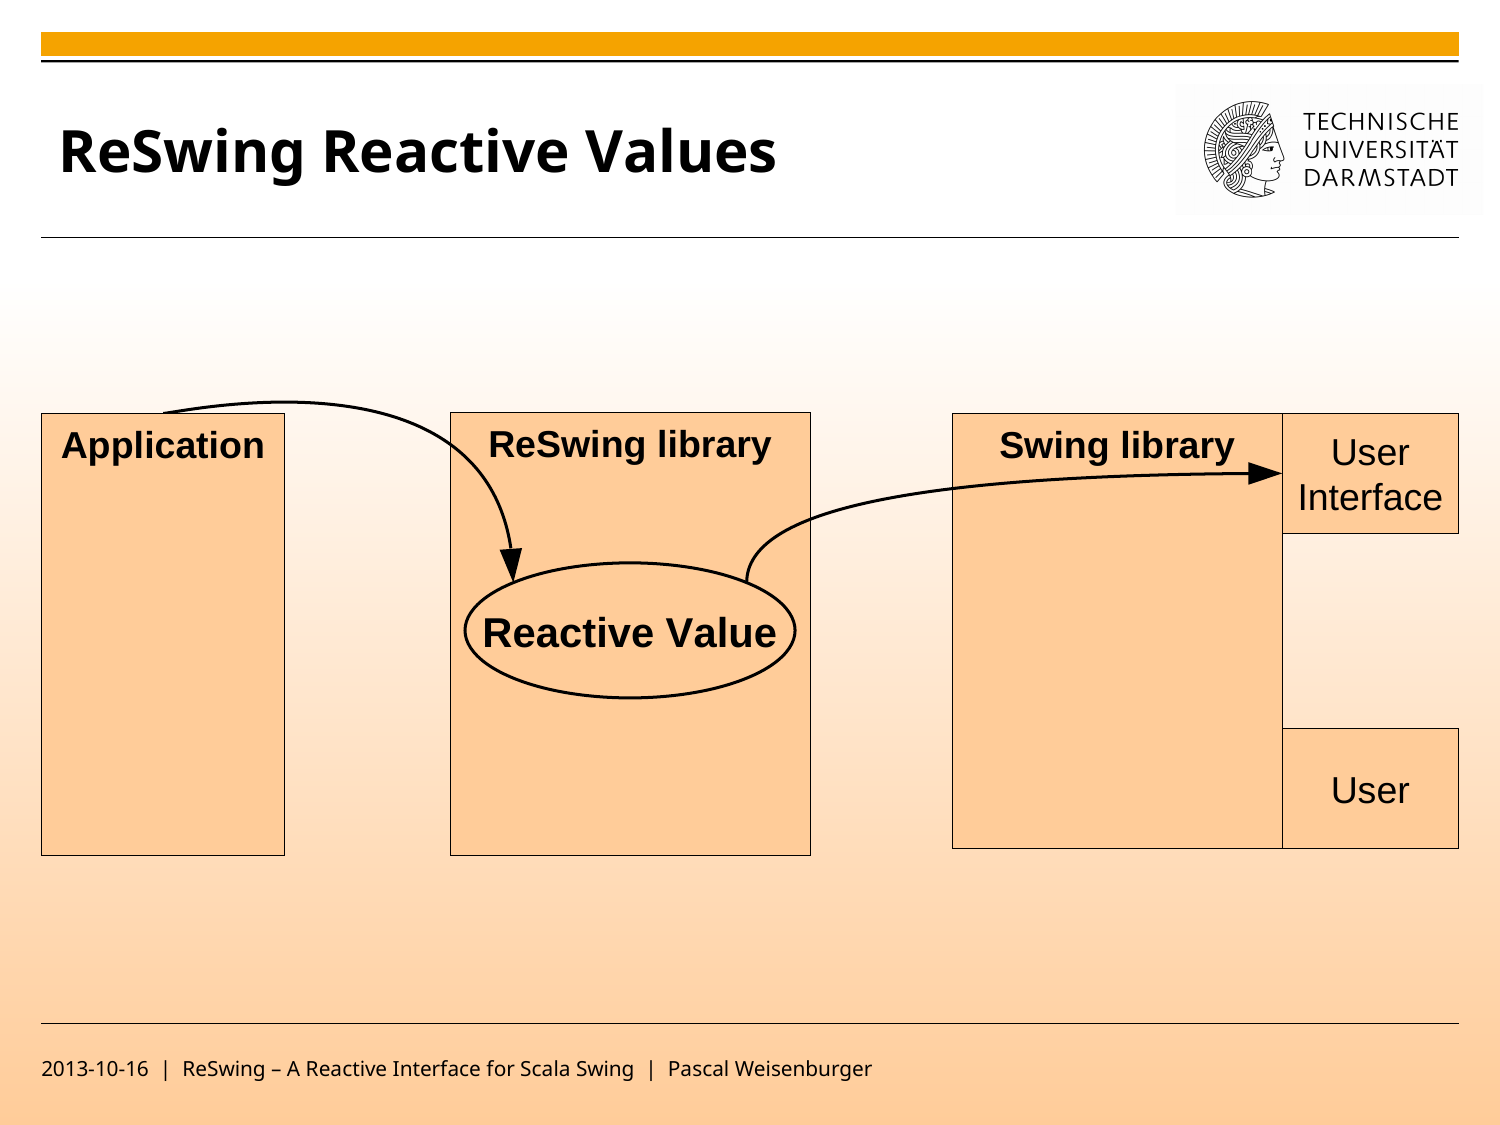

# ReSwing Reactive Values
ReSwing library
Application
Swing library
User
Interface
Reactive Value
User
Fachbereich nn | Institut nn | Prof. nn